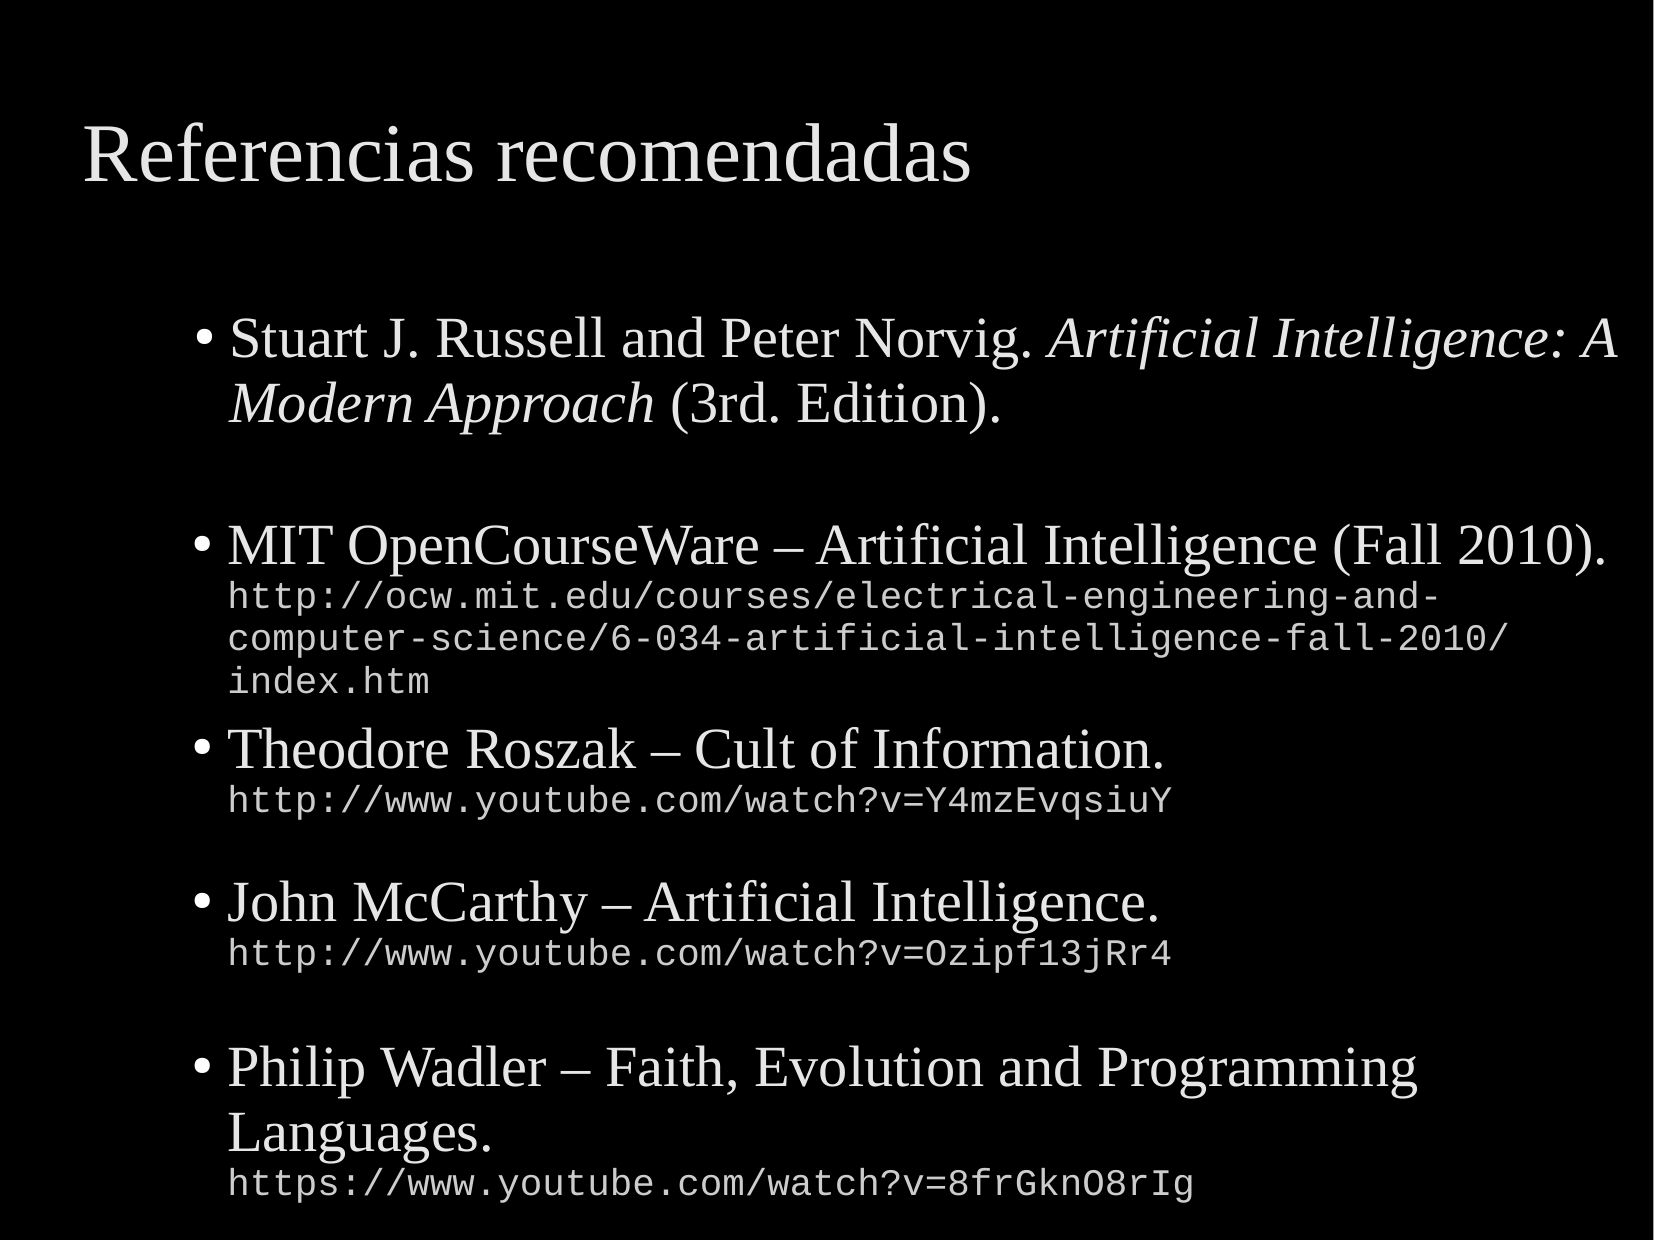

# Referencias recomendadas
Stuart J. Russell and Peter Norvig. Artificial Intelligence: A Modern Approach (3rd. Edition).
MIT OpenCourseWare – Artificial Intelligence (Fall 2010).
http://ocw.mit.edu/courses/electrical-engineering-and-computer-science/6-034-artificial-intelligence-fall-2010/index.htm
Theodore Roszak – Cult of Information.
http://www.youtube.com/watch?v=Y4mzEvqsiuY
John McCarthy – Artificial Intelligence.
http://www.youtube.com/watch?v=Ozipf13jRr4
Philip Wadler – Faith, Evolution and Programming Languages.
https://www.youtube.com/watch?v=8frGknO8rIg